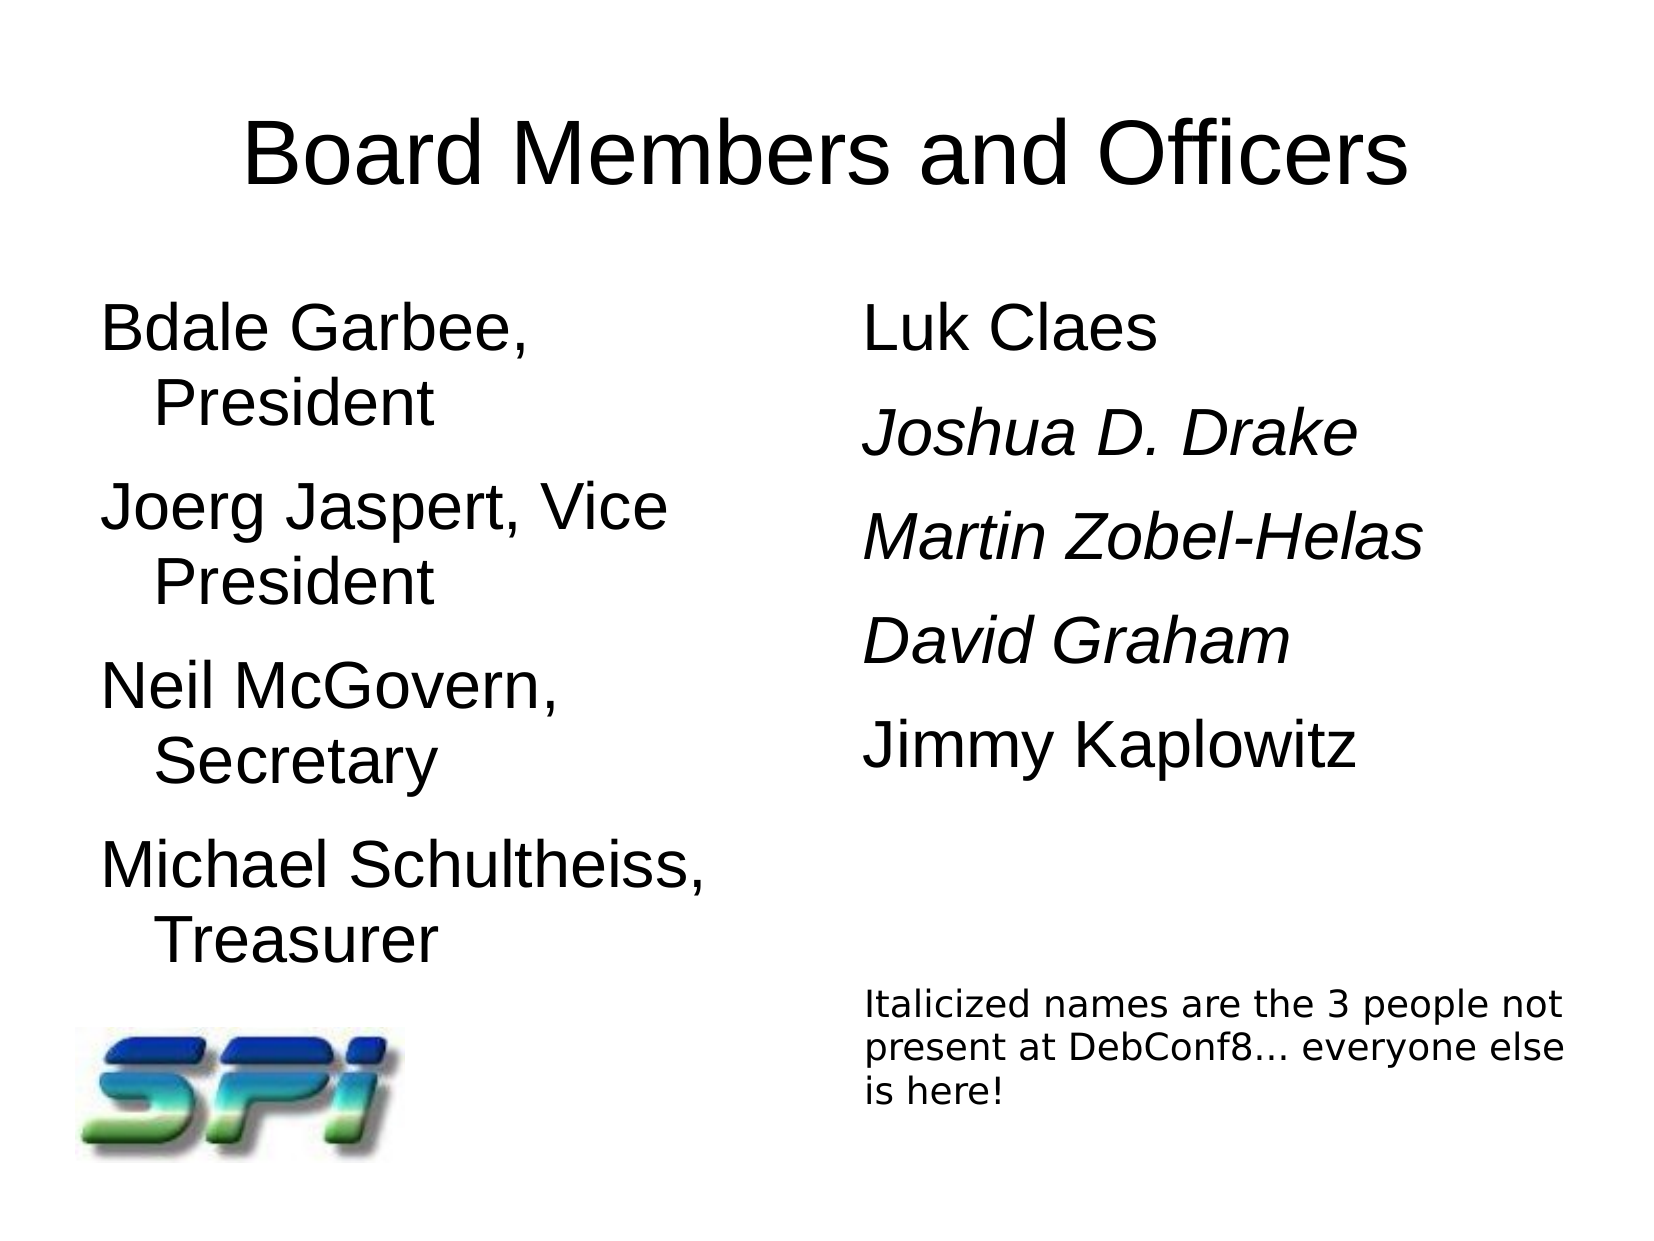

# Board Members and Officers
Bdale Garbee, President
Joerg Jaspert, Vice President
Neil McGovern, Secretary
Michael Schultheiss, Treasurer
Luk Claes
Joshua D. Drake
Martin Zobel-Helas
David Graham
Jimmy Kaplowitz
Italicized names are the 3 people not
present at DebConf8... everyone else
is here!